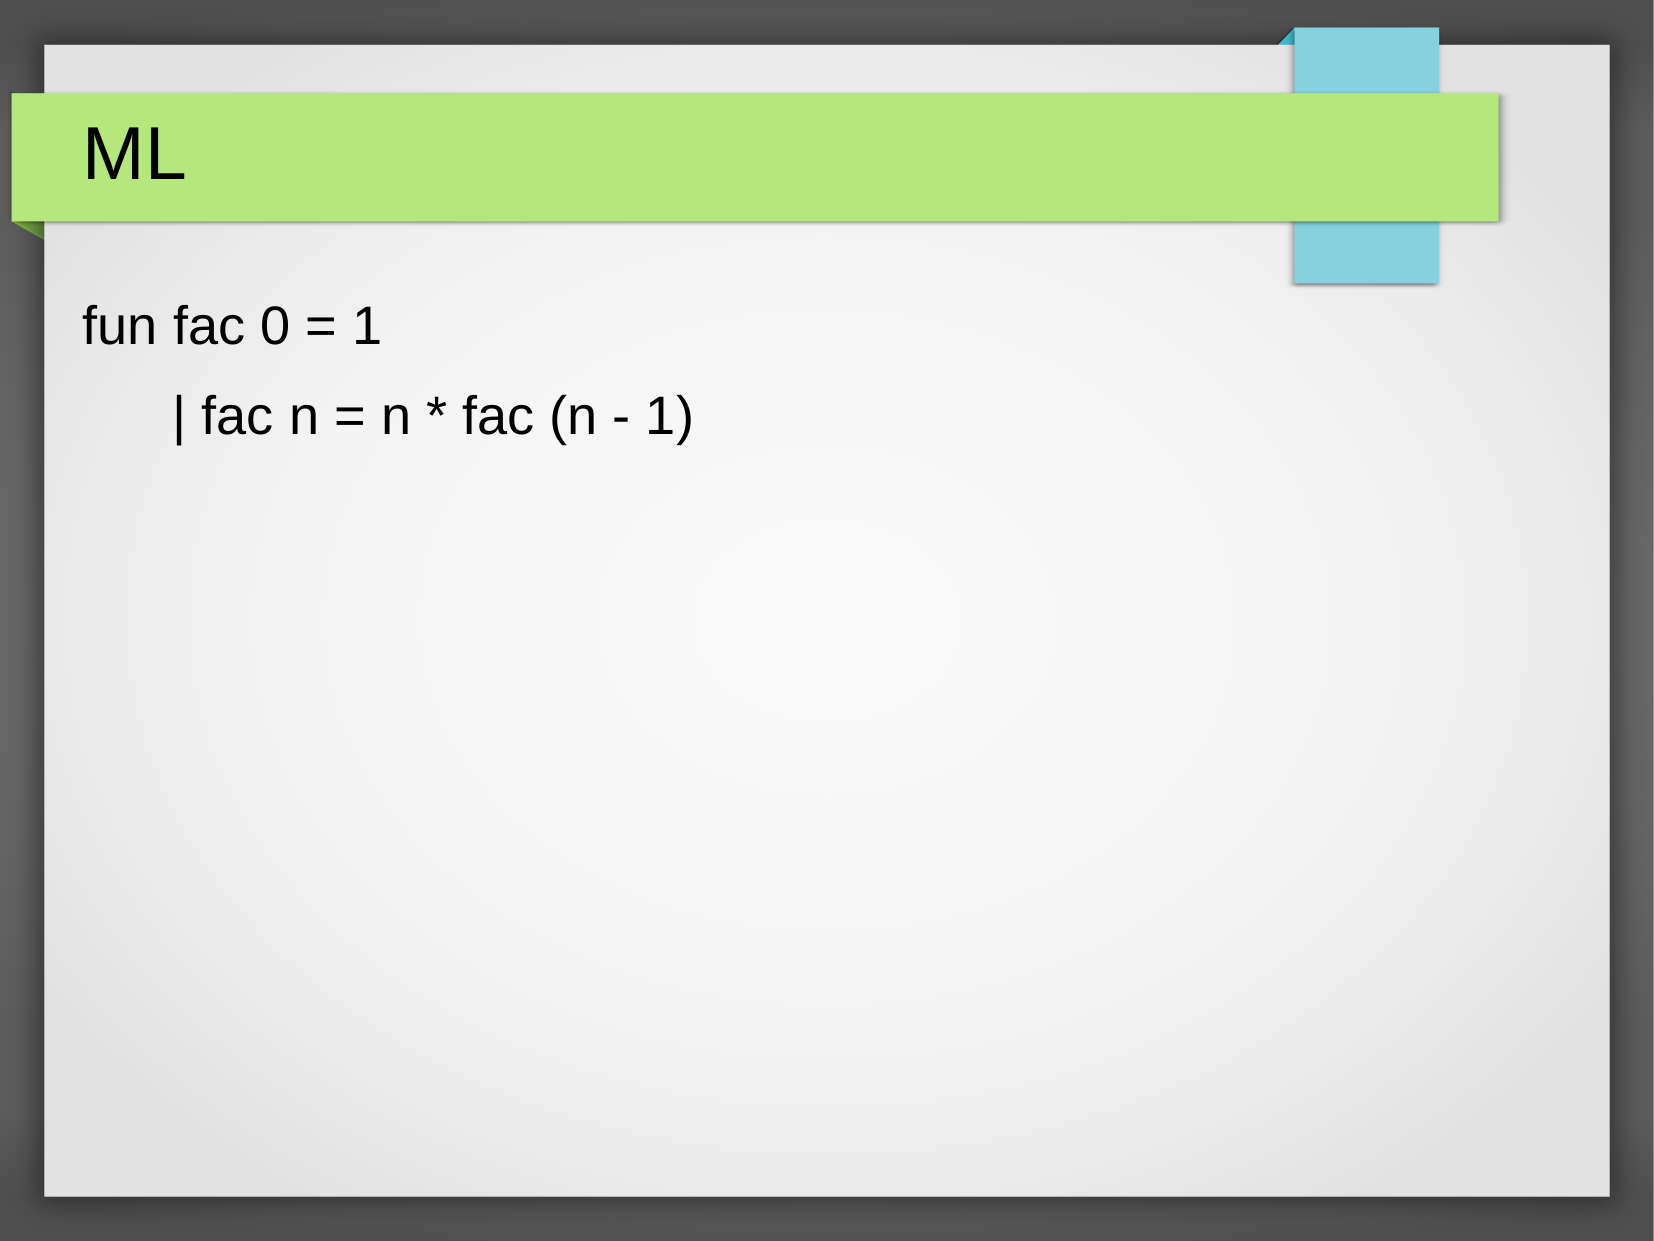

# ML
fun fac 0 = 1
 | fac n = n * fac (n - 1)